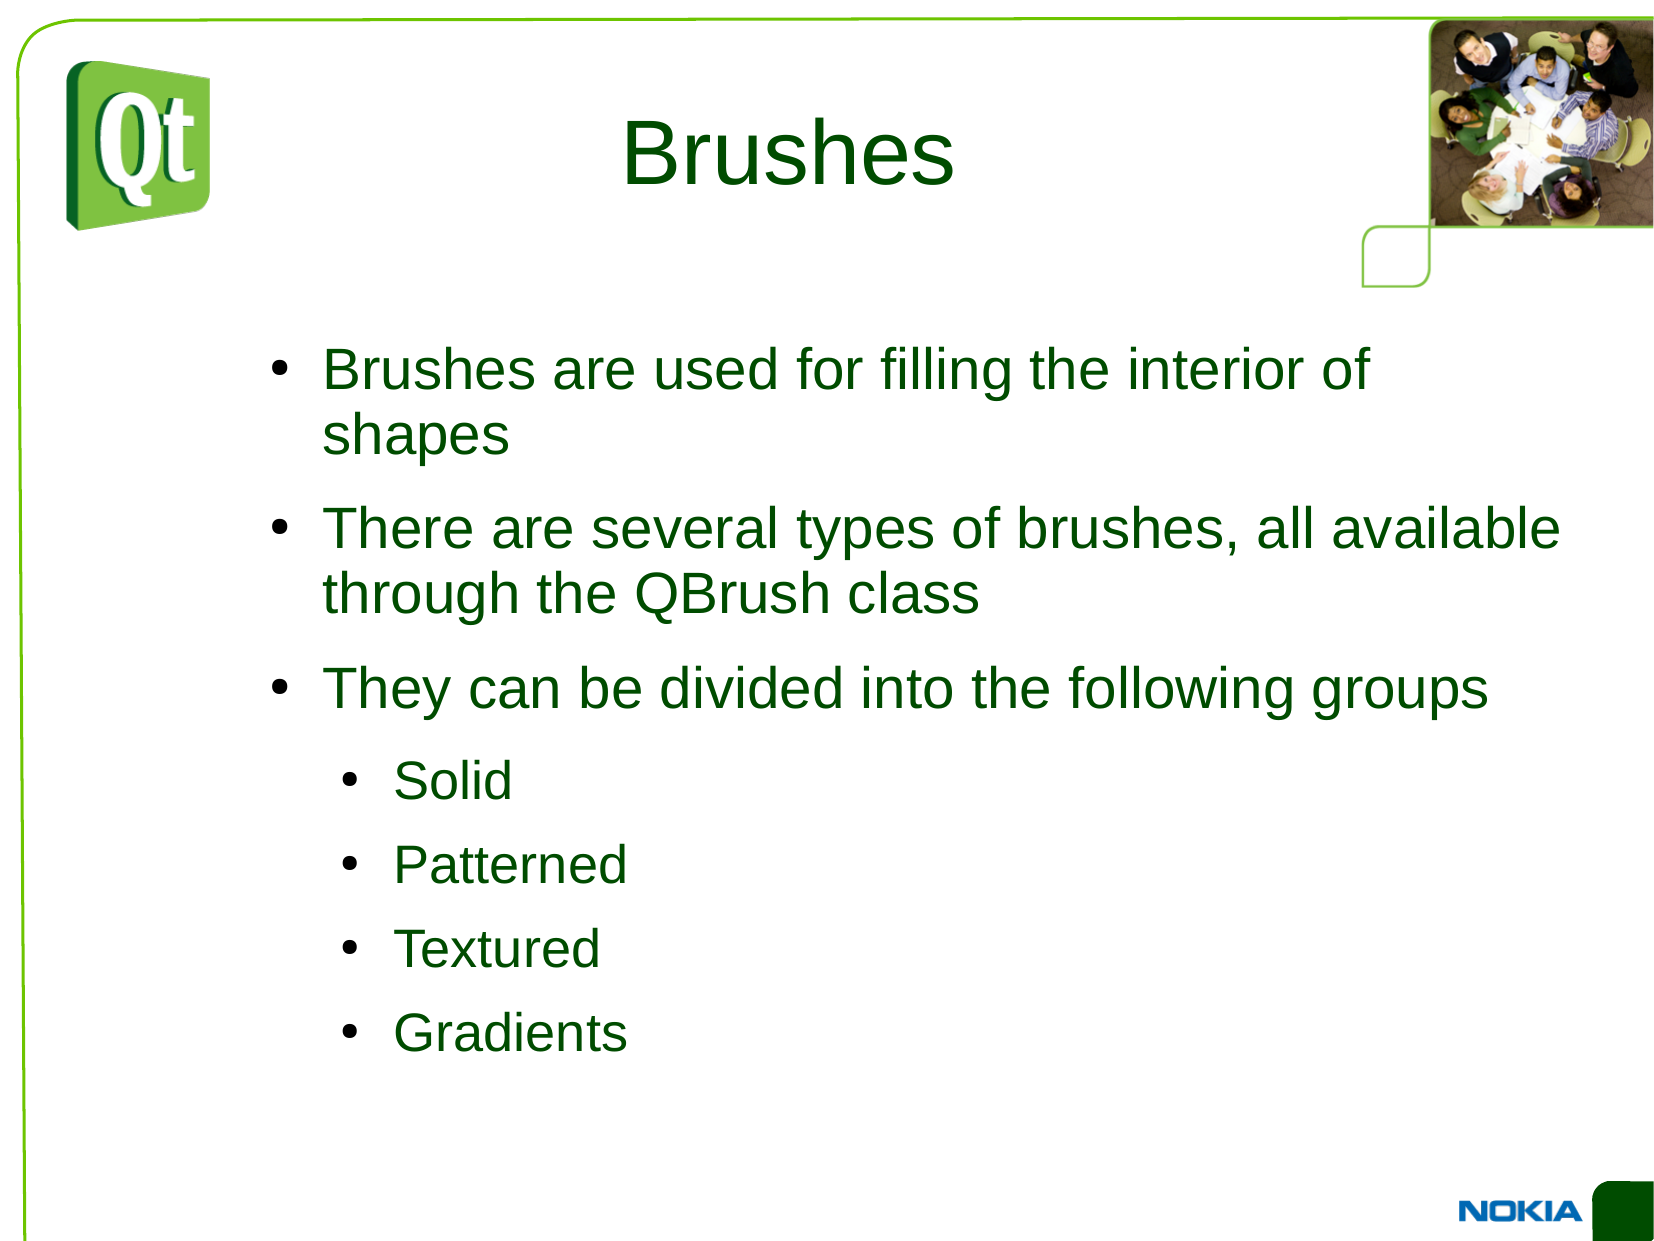

# Brushes
Brushes are used for filling the interior of shapes
There are several types of brushes, all available through the QBrush class
They can be divided into the following groups
Solid
Patterned
Textured
Gradients